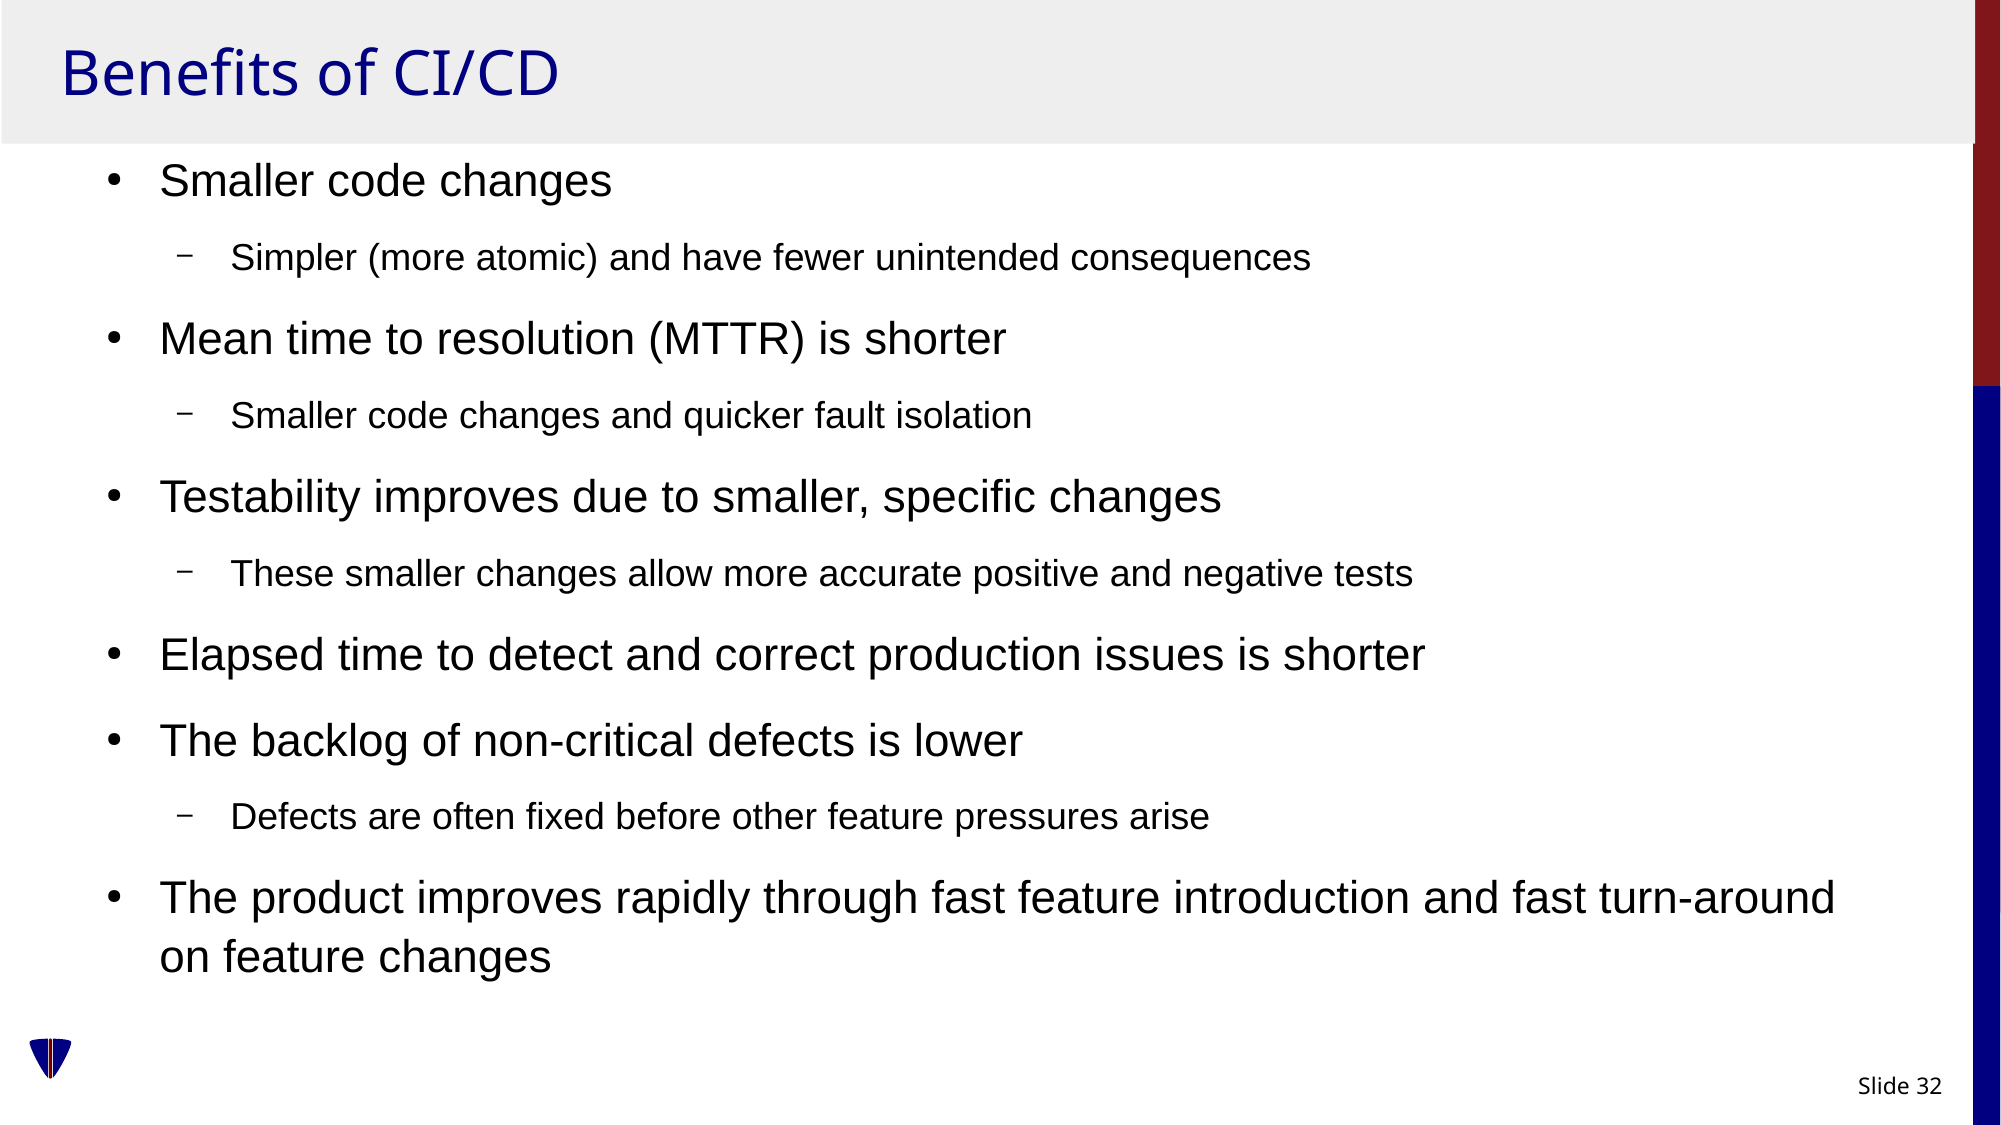

# Benefits of CI/CD
Smaller code changes
Simpler (more atomic) and have fewer unintended consequences
Mean time to resolution (MTTR) is shorter
Smaller code changes and quicker fault isolation
Testability improves due to smaller, specific changes
These smaller changes allow more accurate positive and negative tests
Elapsed time to detect and correct production issues is shorter
The backlog of non-critical defects is lower
Defects are often fixed before other feature pressures arise
The product improves rapidly through fast feature introduction and fast turn-around on feature changes